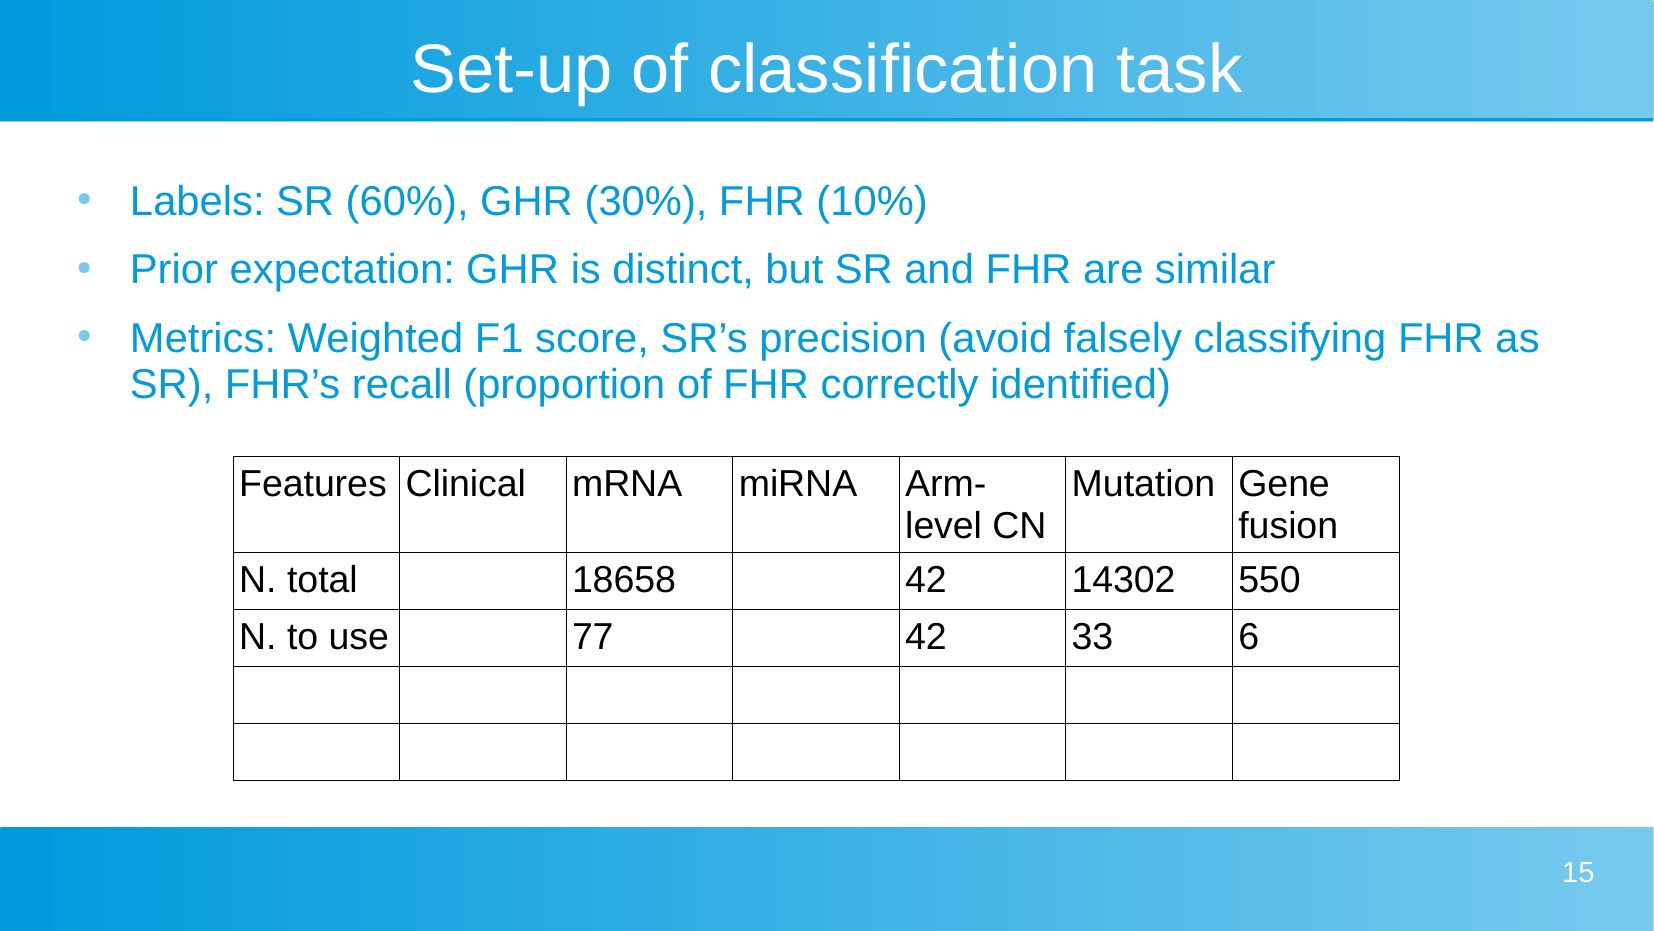

# Set-up of classification task
Labels: SR (60%), GHR (30%), FHR (10%)
Prior expectation: GHR is distinct, but SR and FHR are similar
Metrics: Weighted F1 score, SR’s precision (avoid falsely classifying FHR as SR), FHR’s recall (proportion of FHR correctly identified)
| Features | Clinical | mRNA | miRNA | Arm-level CN | Mutation | Gene fusion |
| --- | --- | --- | --- | --- | --- | --- |
| N. total | | 18658 | | 42 | 14302 | 550 |
| N. to use | | 77 | | 42 | 33 | 6 |
| | | | | | | |
| | | | | | | |
15